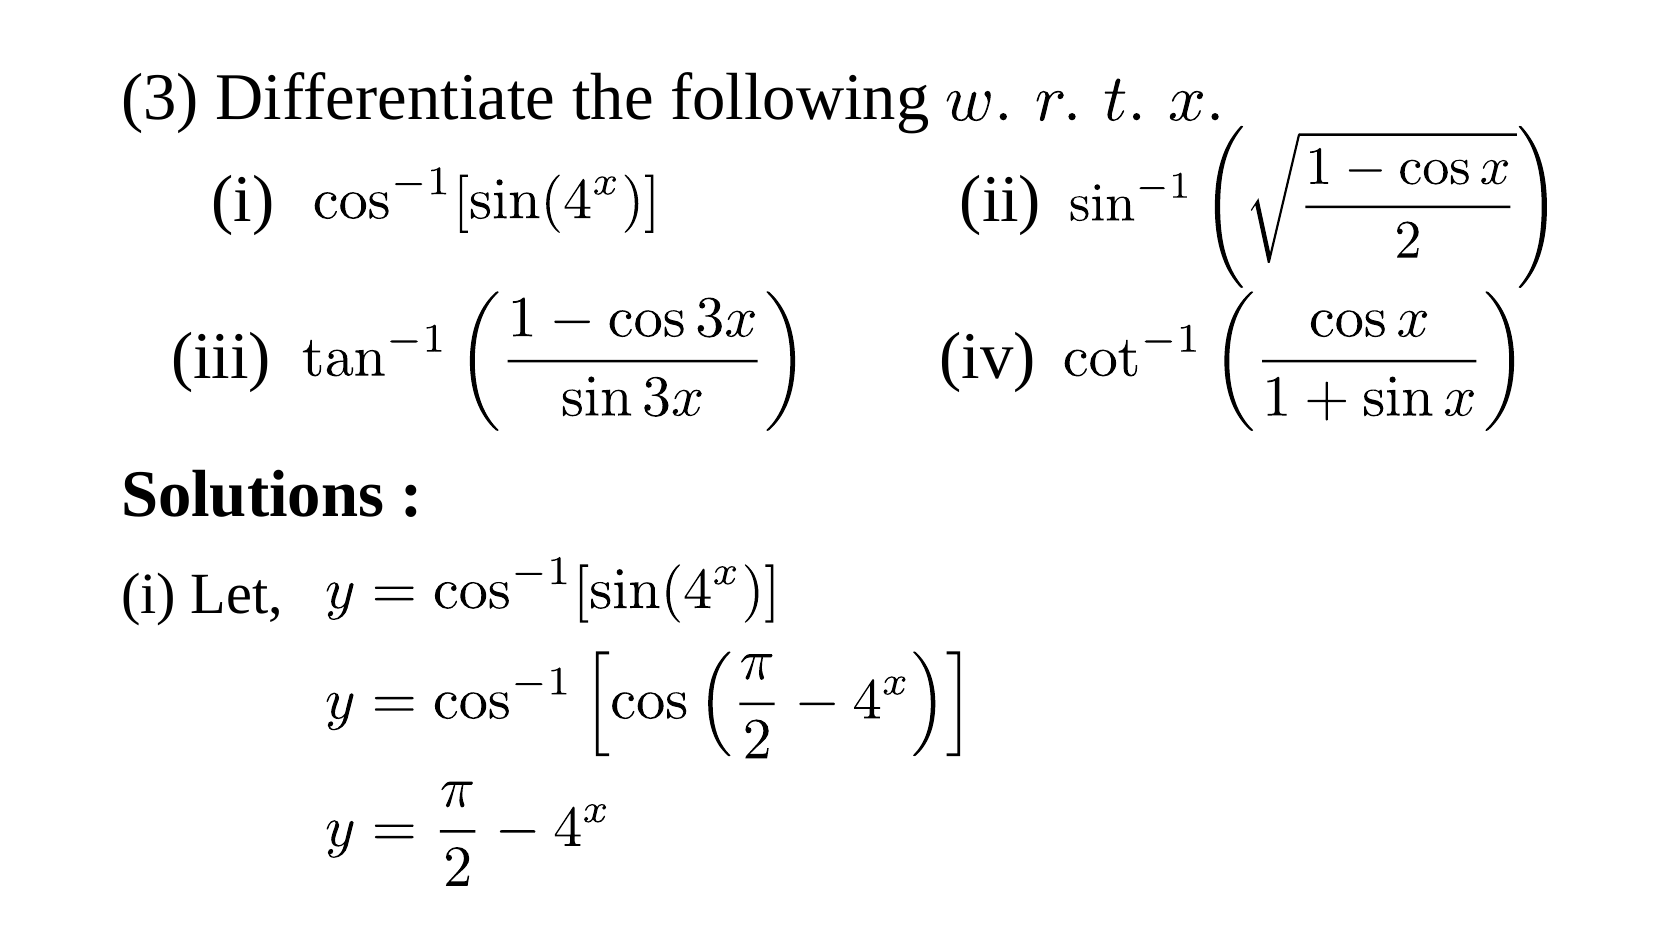

# (3) Differentiate the following (i) (ii) (iii) (iv) Solutions : (i) Let,